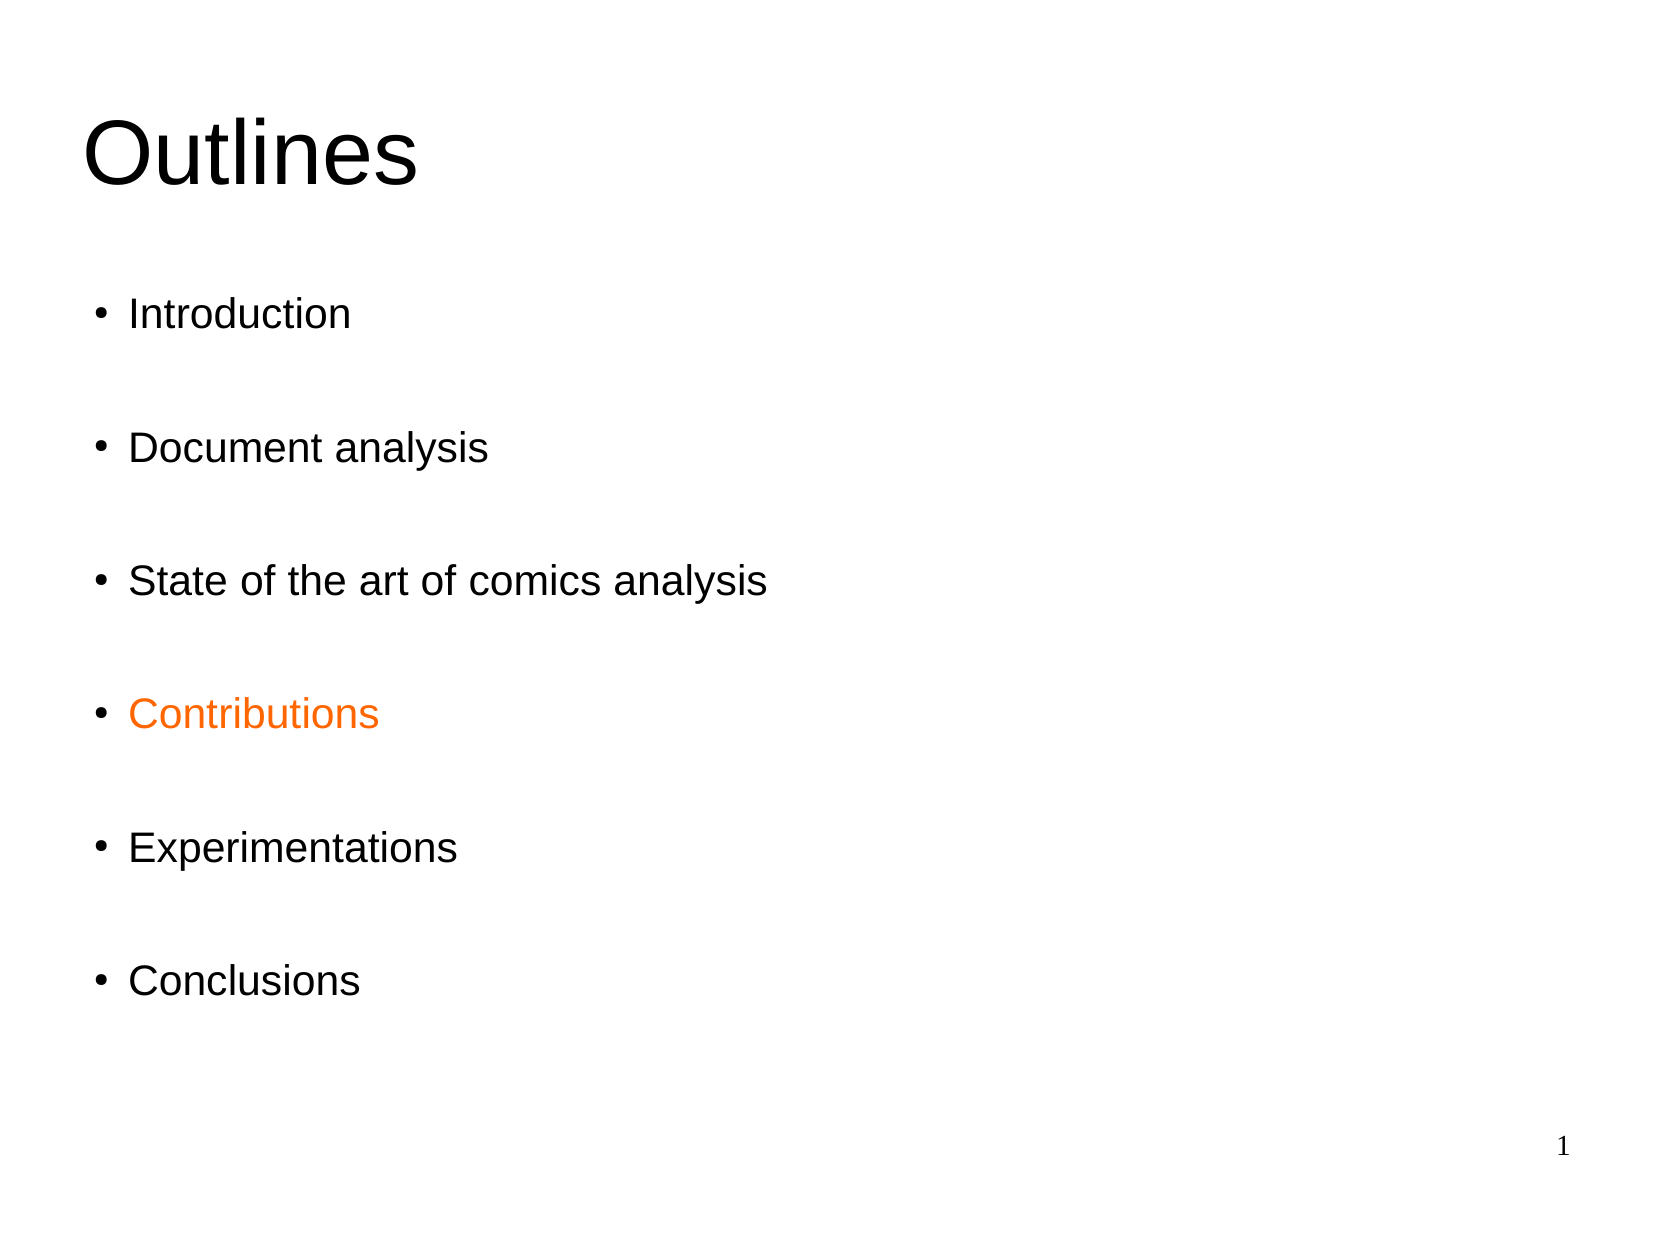

# Outlines
Introduction
Document analysis
State of the art of comics analysis
Contributions
Experimentations
Conclusions
1